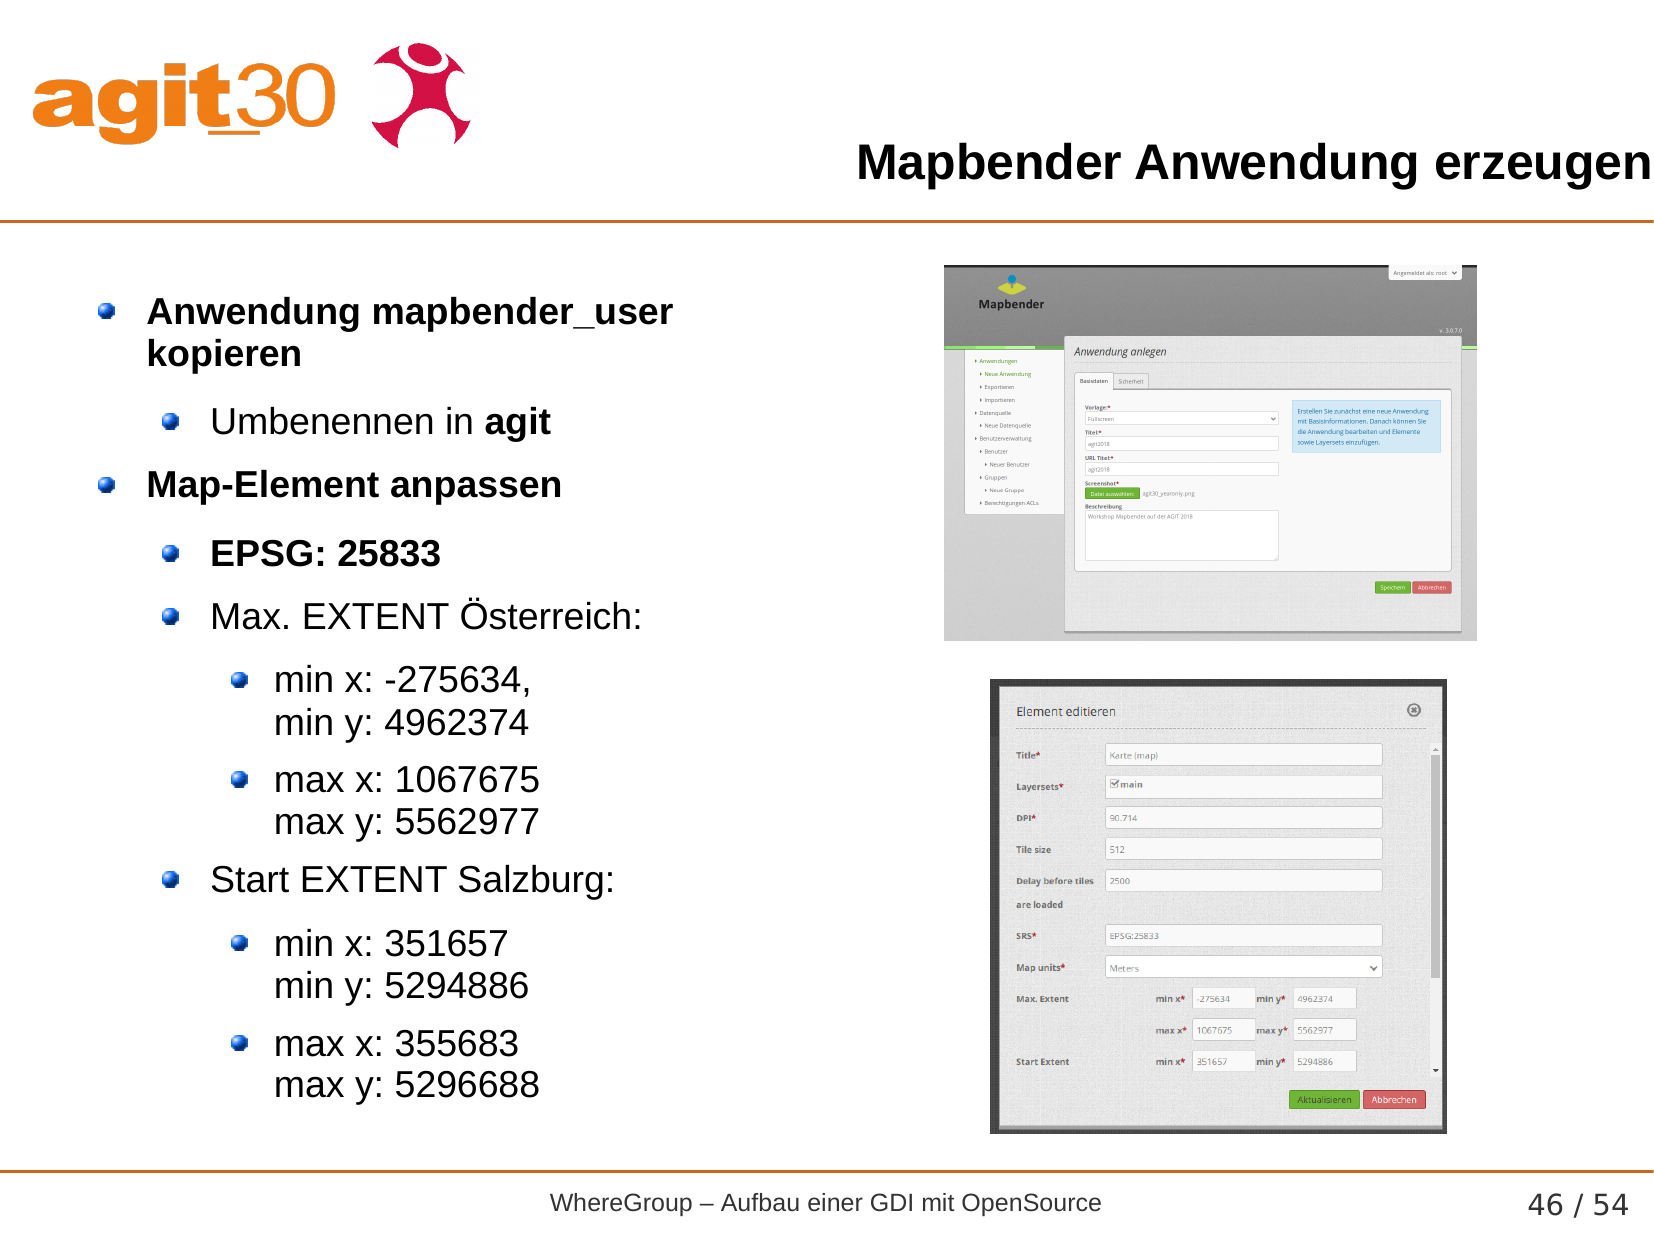

# Mapbender Anwendung erzeugen
Anwendung mapbender_user kopieren
Umbenennen in agit
Map-Element anpassen
EPSG: 25833
Max. EXTENT Österreich:
min x: -275634,
min y: 4962374
max x: 1067675
max y: 5562977
Start EXTENT Salzburg:
min x: 351657
min y: 5294886
max x: 355683
max y: 5296688